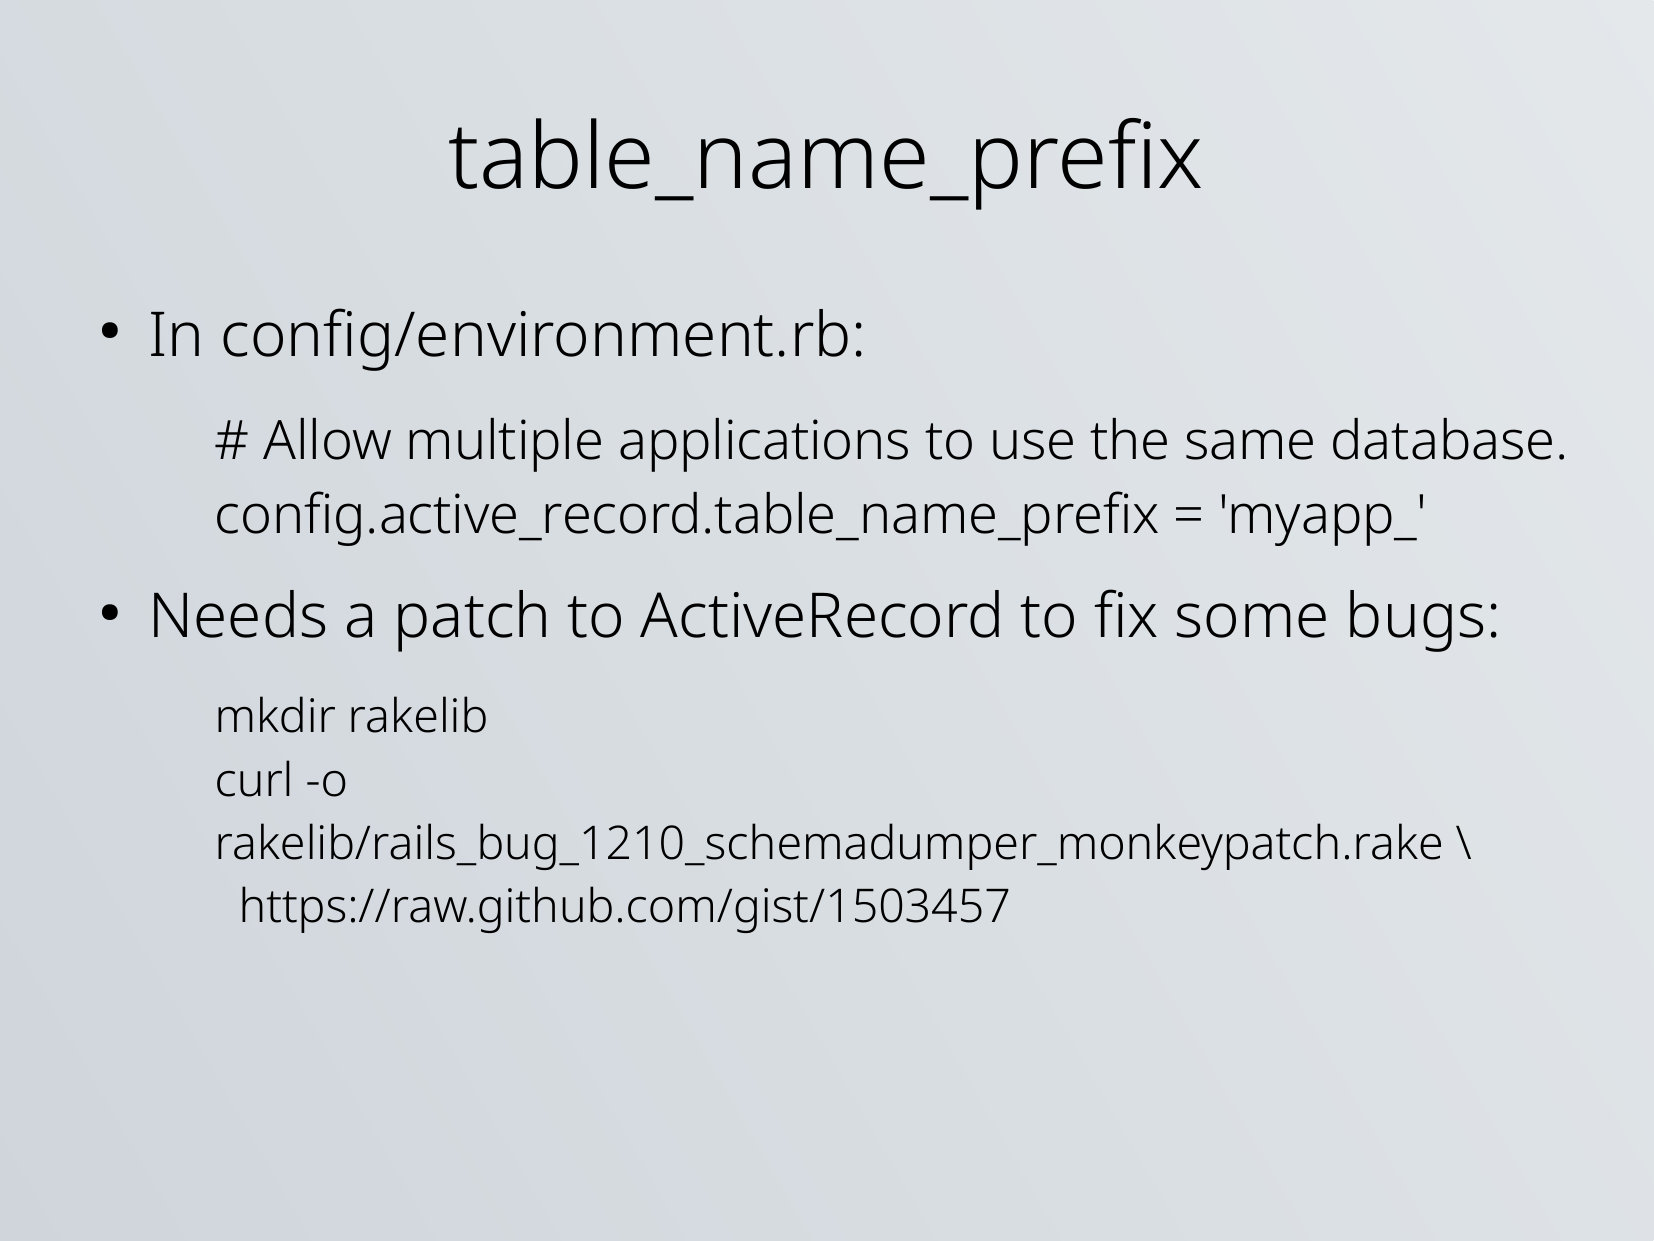

# table_name_prefix
In config/environment.rb:
# Allow multiple applications to use the same database. config.active_record.table_name_prefix = 'myapp_'
Needs a patch to ActiveRecord to fix some bugs:
mkdir rakelib
curl -o rakelib/rails_bug_1210_schemadumper_monkeypatch.rake \
 https://raw.github.com/gist/1503457